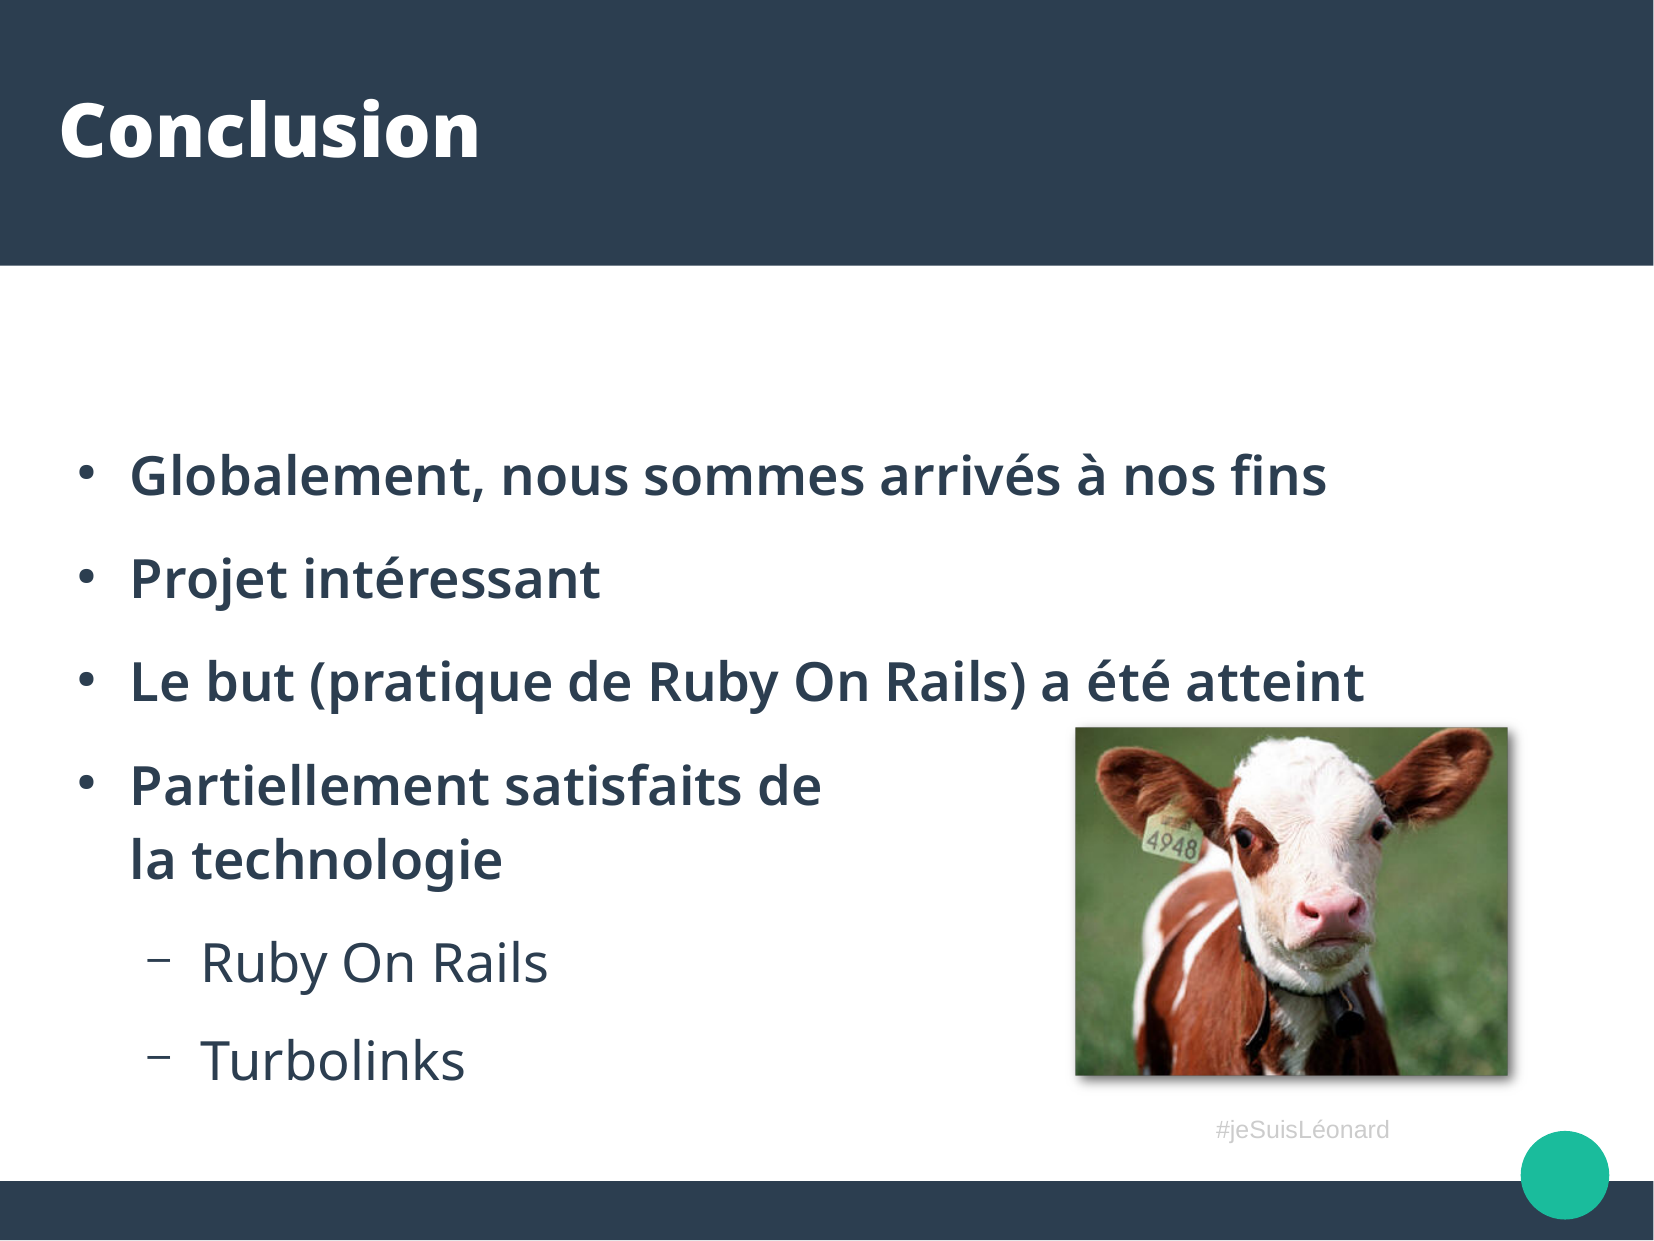

# Conclusion
Globalement, nous sommes arrivés à nos fins
Projet intéressant
Le but (pratique de Ruby On Rails) a été atteint
Partiellement satisfaits de
la technologie
Ruby On Rails
Turbolinks
#jeSuisLéonard